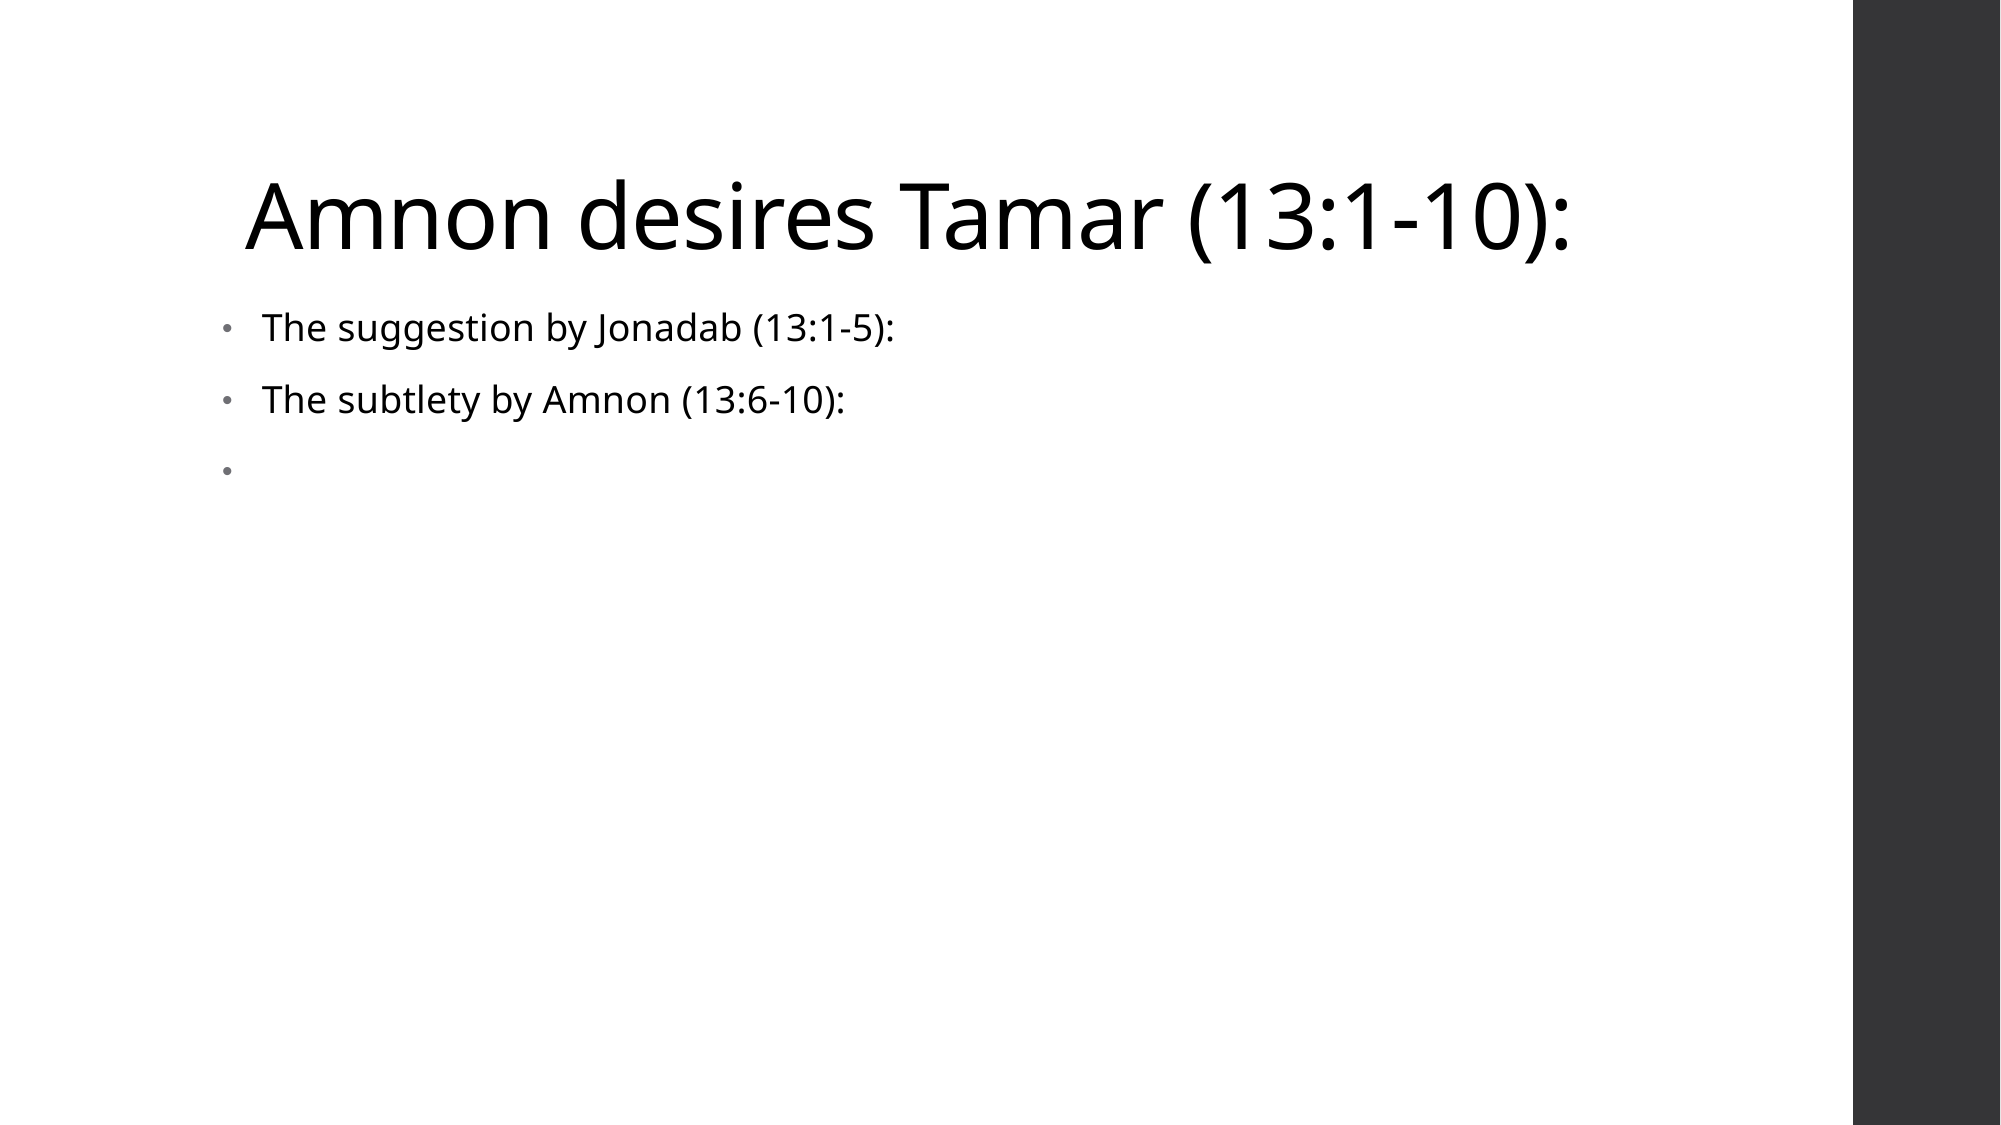

# Amnon desires Tamar (13:1-10):
 The suggestion by Jonadab (13:1-5):
 The subtlety by Amnon (13:6-10):